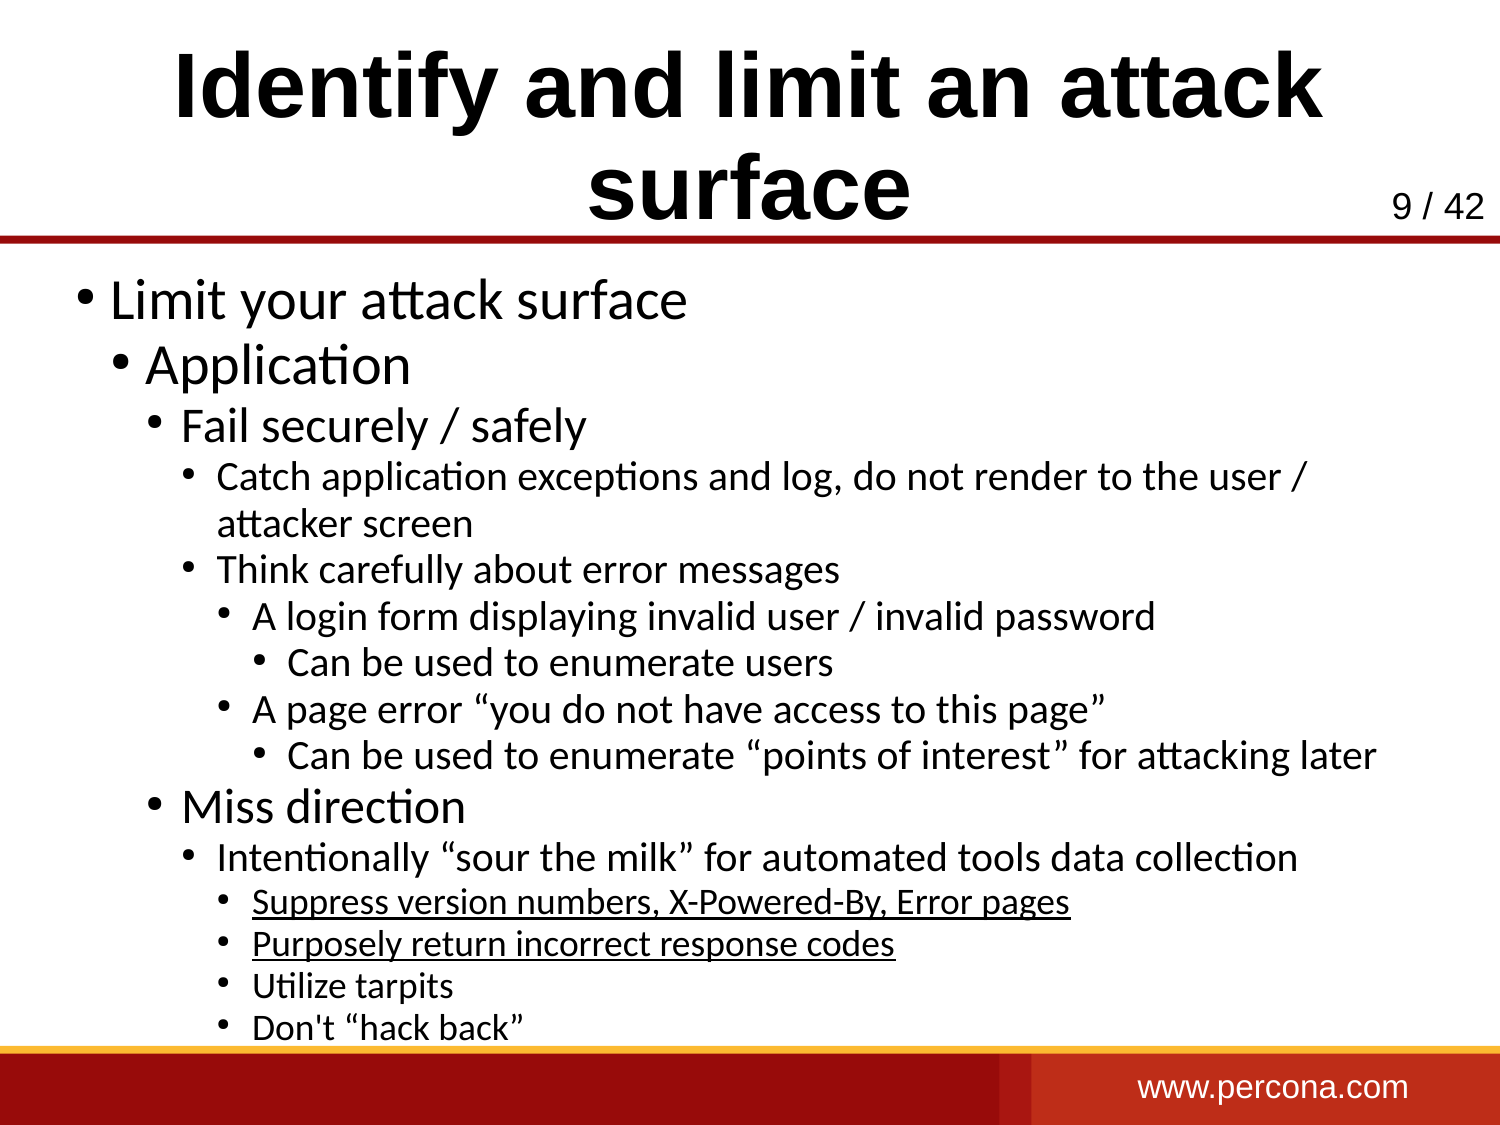

Identify and limit an attack surface
Limit your attack surface
Application
Fail securely / safely
Catch application exceptions and log, do not render to the user / attacker screen
Think carefully about error messages
A login form displaying invalid user / invalid password
Can be used to enumerate users
A page error “you do not have access to this page”
Can be used to enumerate “points of interest” for attacking later
Miss direction
Intentionally “sour the milk” for automated tools data collection
Suppress version numbers, X-Powered-By, Error pages
Purposely return incorrect response codes
Utilize tarpits
Don't “hack back”